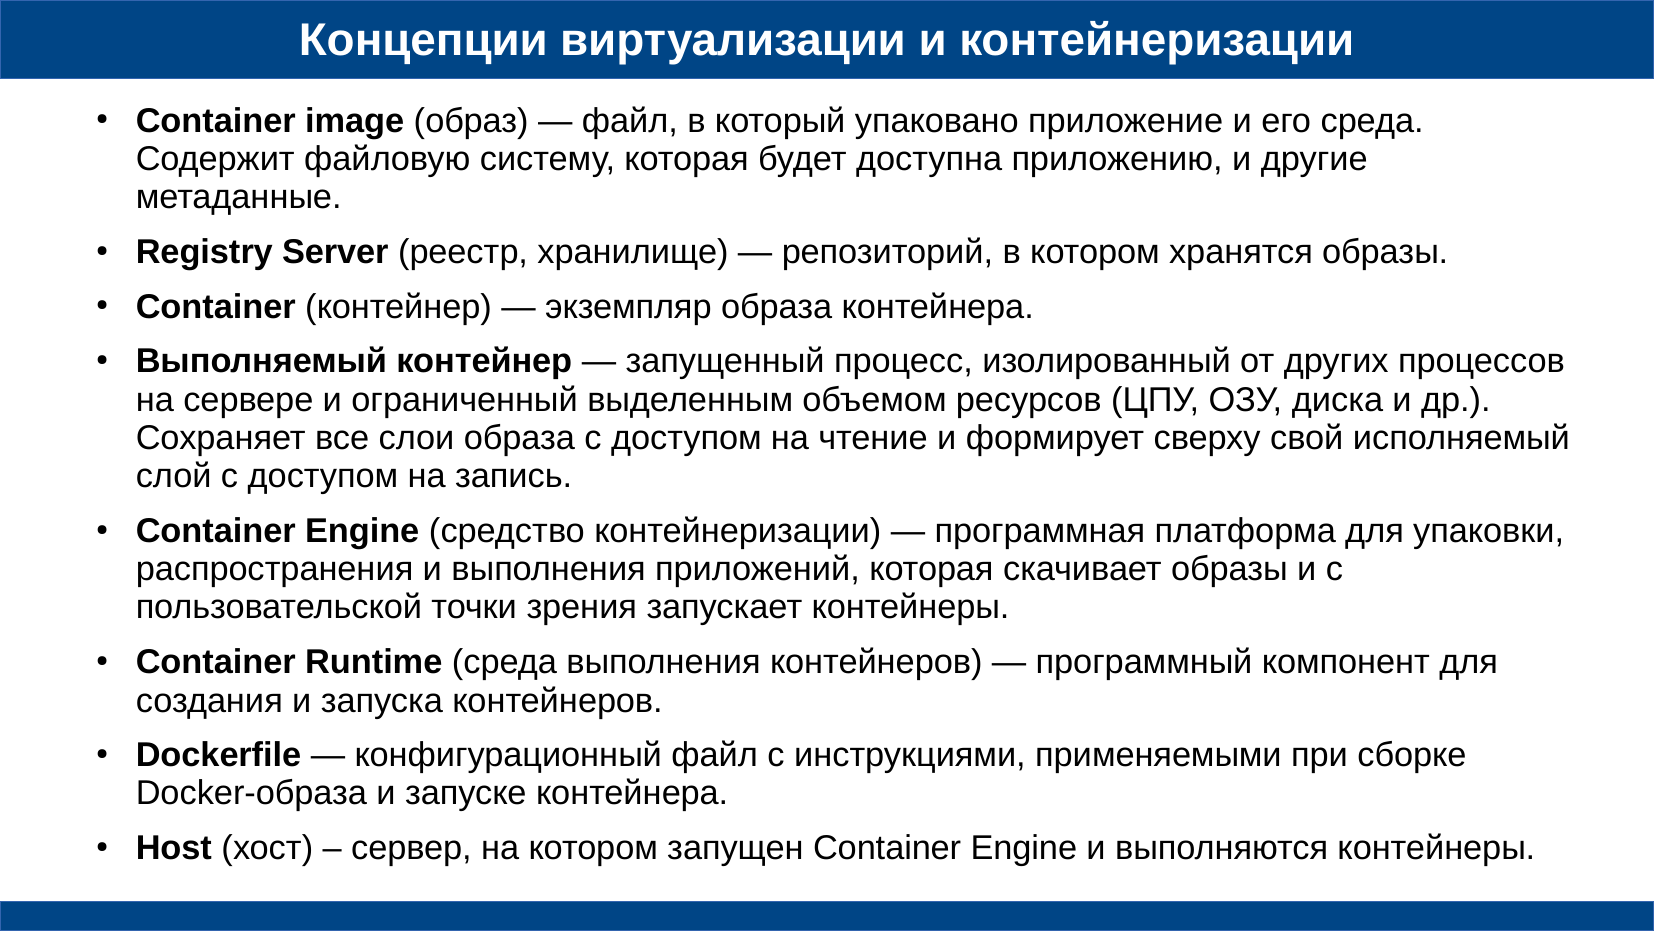

# Концепции виртуализации и контейнеризации
Container image (образ) — файл, в который упаковано приложение и его среда. Cодержит файловую систему, которая будет доступна приложению, и другие метаданные.
Registry Server (реестр, хранилище) — репозиторий, в котором хранятся образы.
Container (контейнер) — экземпляр образа контейнера.
Выполняемый контейнер — запущенный процесс, изолированный от других процессов на сервере и ограниченный выделенным объемом ресурсов (ЦПУ, ОЗУ, диска и др.). Сохраняет все слои образа с доступом на чтение и формирует сверху свой исполняемый слой с доступом на запись.
Container Engine (средство контейнеризации) — программная платформа для упаковки, распространения и выполнения приложений, которая скачивает образы и с пользовательской точки зрения запускает контейнеры.
Container Runtime (среда выполнения контейнеров) — программный компонент для создания и запуска контейнеров.
Dockerfile — конфигурационный файл с инструкциями, применяемыми при сборке Docker-образа и запуске контейнера.
Host (хост) – сервер, на котором запущен Container Engine и выполняются контейнеры.